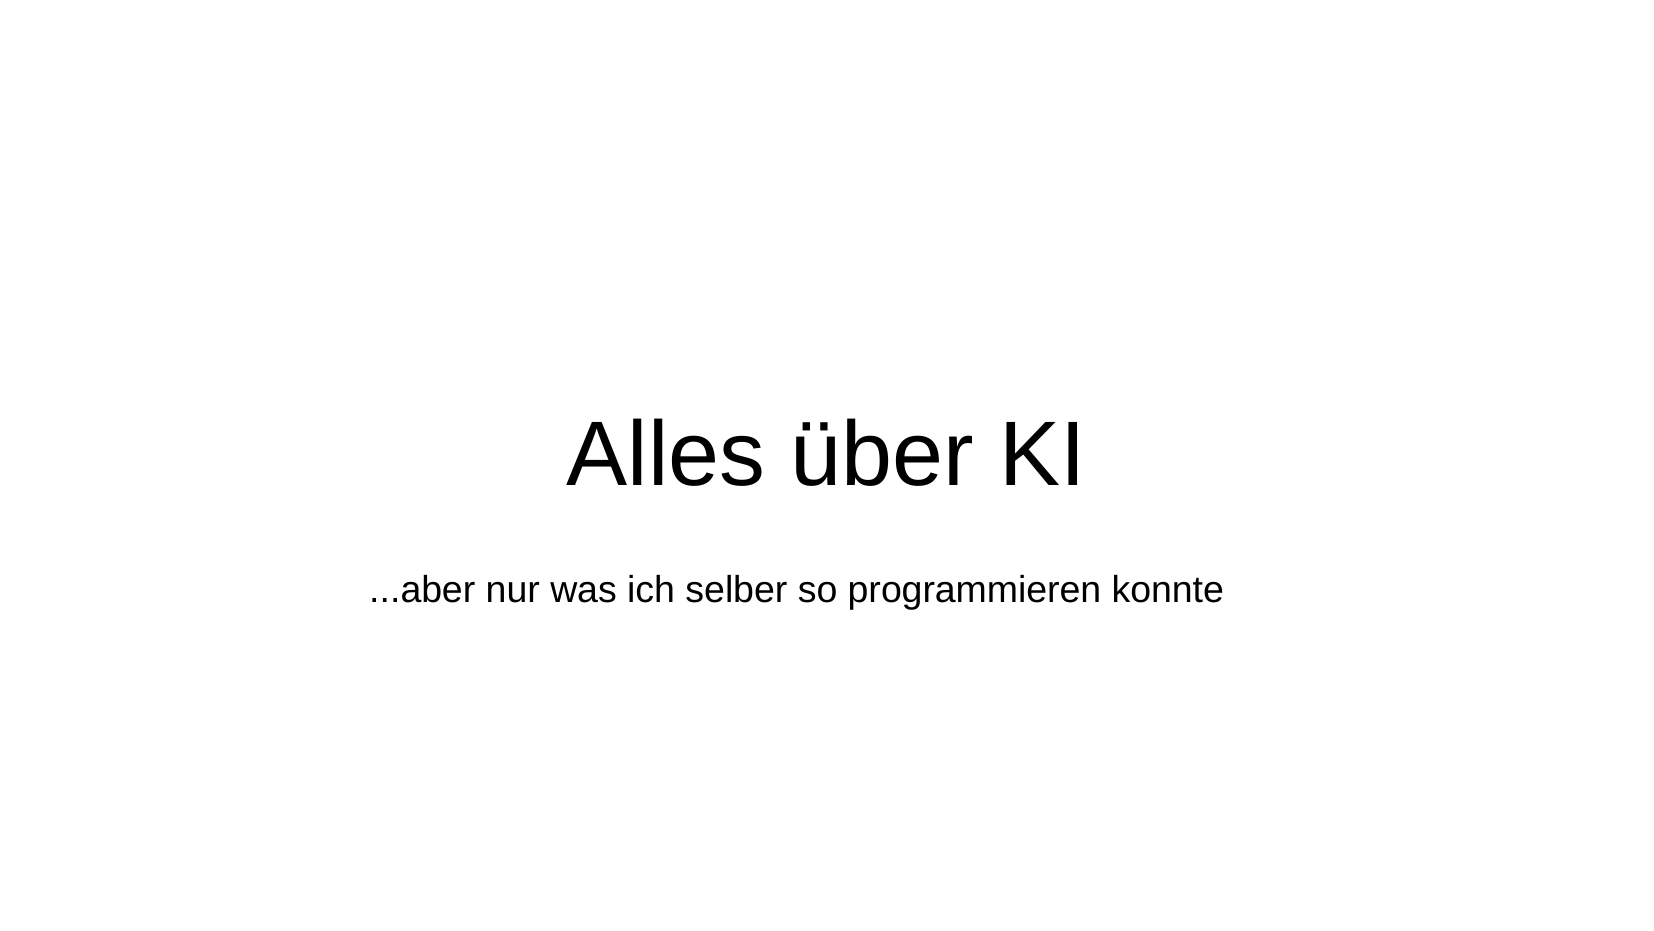

# Alles über KI
...aber nur was ich selber so programmieren konnte